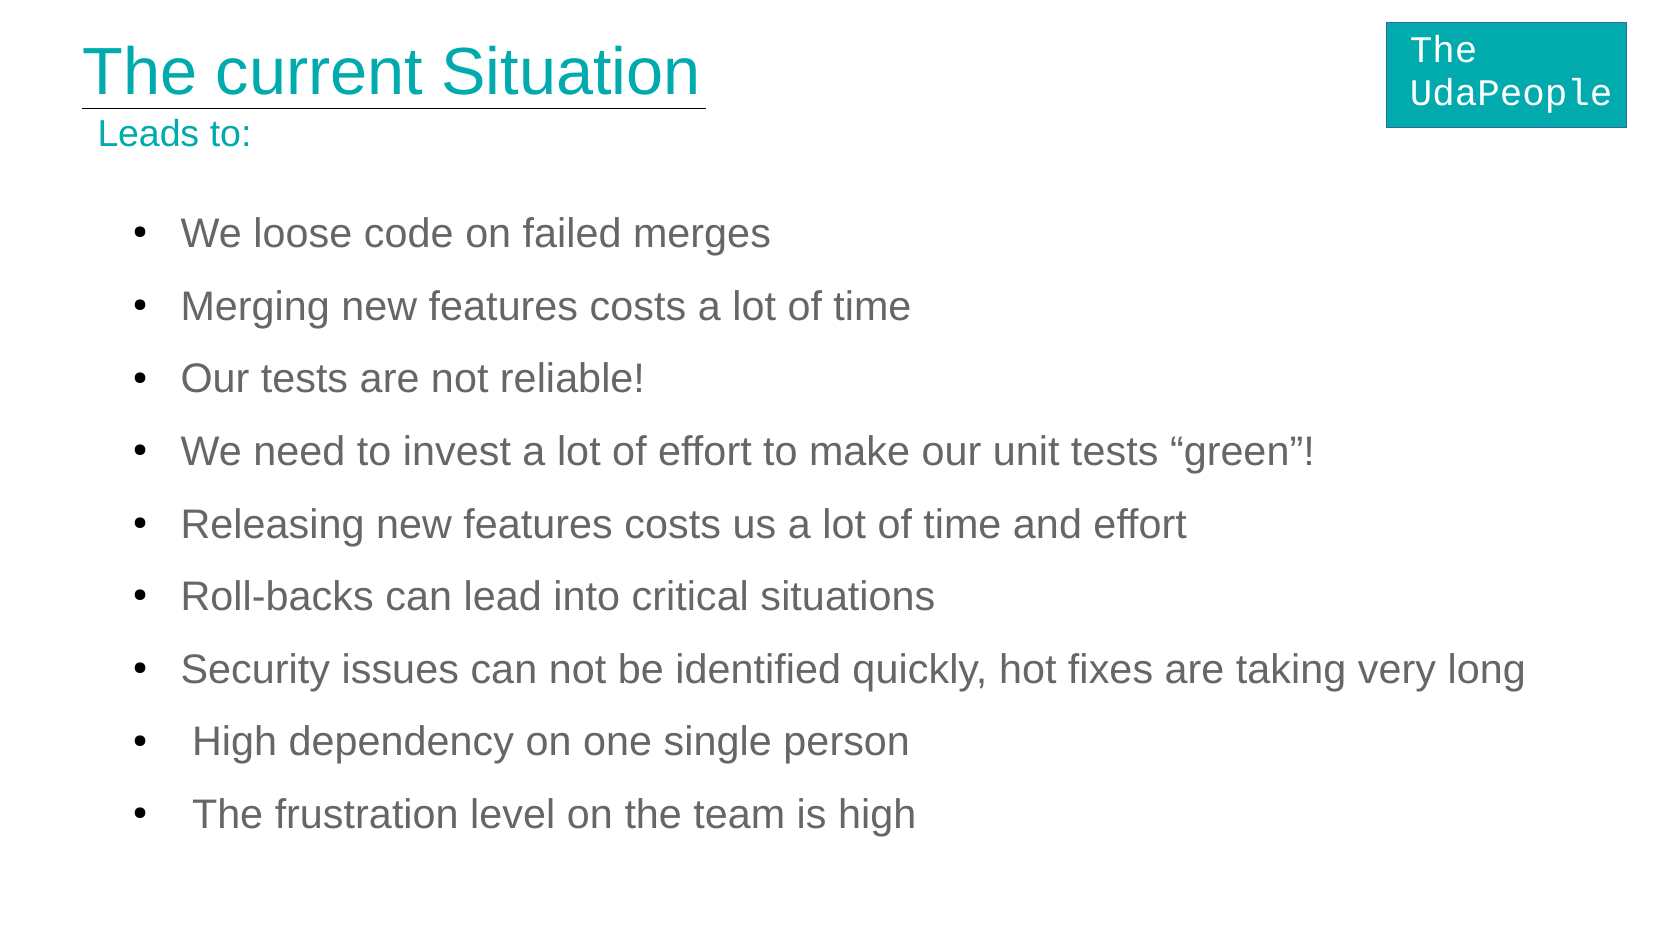

The
UdaPeople
# The current Situation
Leads to:
We loose code on failed merges
Merging new features costs a lot of time
Our tests are not reliable!
We need to invest a lot of effort to make our unit tests “green”!
Releasing new features costs us a lot of time and effort
Roll-backs can lead into critical situations
Security issues can not be identified quickly, hot fixes are taking very long
 High dependency on one single person
 The frustration level on the team is high